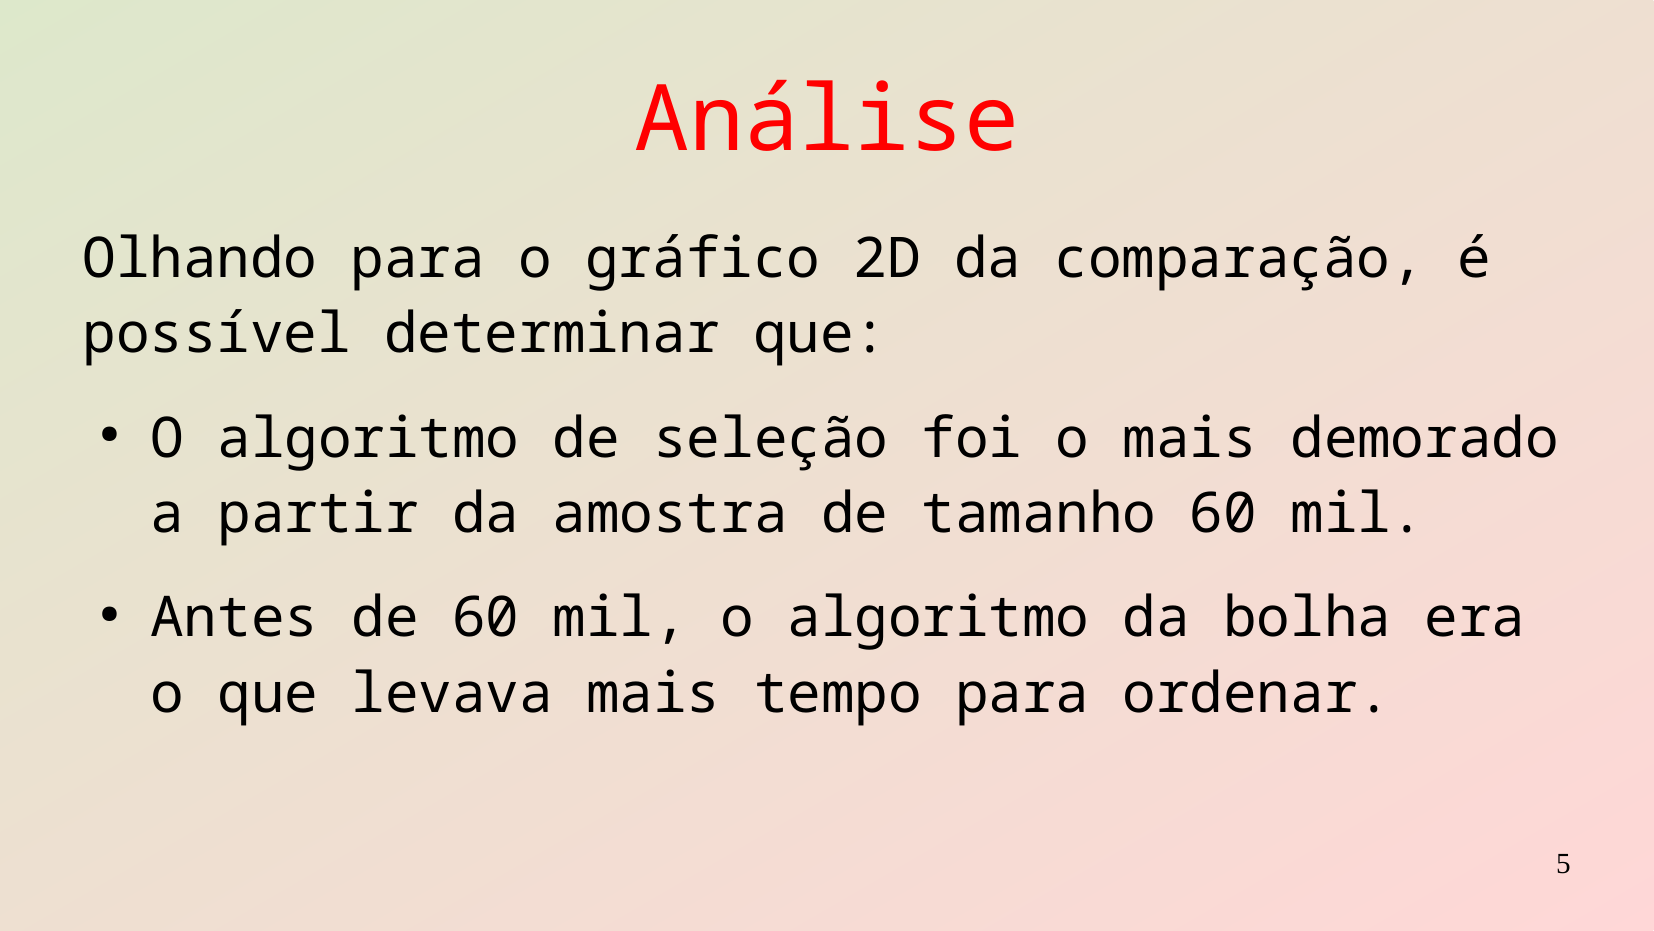

# Análise
Olhando para o gráfico 2D da comparação, é possível determinar que:
O algoritmo de seleção foi o mais demorado a partir da amostra de tamanho 60 mil.
Antes de 60 mil, o algoritmo da bolha era o que levava mais tempo para ordenar.
5